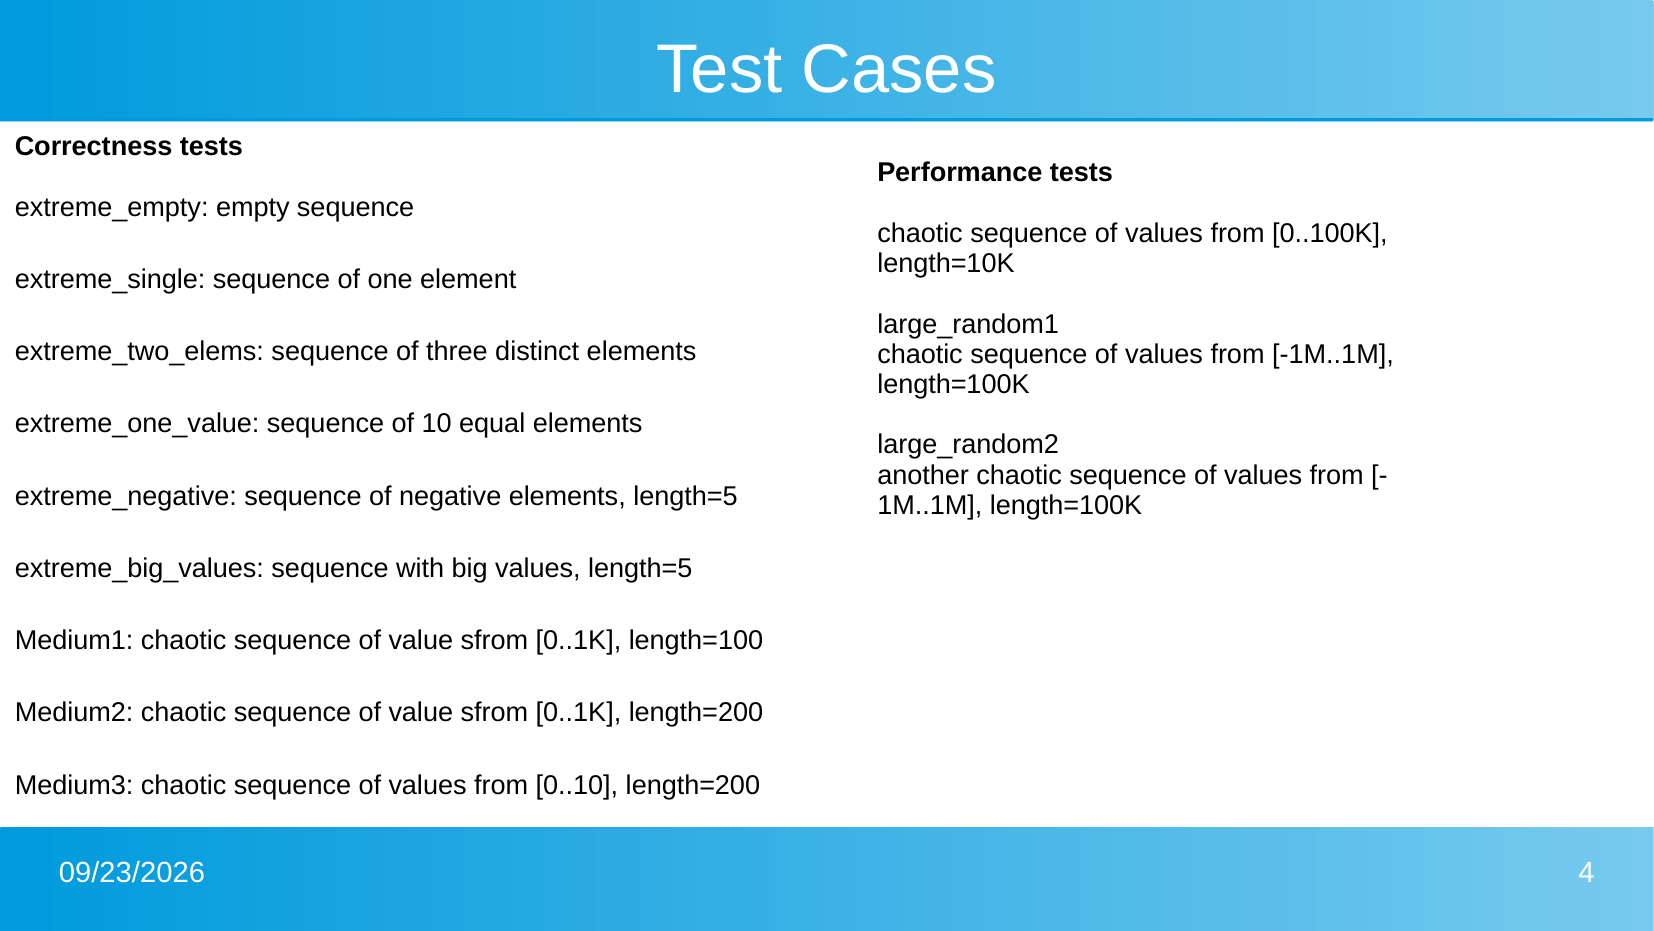

# Test Cases
Correctness tests
extreme_empty: empty sequence
extreme_single: sequence of one element
extreme_two_elems: sequence of three distinct elements
extreme_one_value: sequence of 10 equal elements
extreme_negative: sequence of negative elements, length=5
extreme_big_values: sequence with big values, length=5
Medium1: chaotic sequence of value sfrom [0..1K], length=100
Medium2: chaotic sequence of value sfrom [0..1K], length=200
Medium3: chaotic sequence of values from [0..10], length=200
Performance tests
chaotic sequence of values from [0..100K], length=10K
large_random1
chaotic sequence of values from [-1M..1M], length=100K
large_random2
another chaotic sequence of values from [-1M..1M], length=100K
4